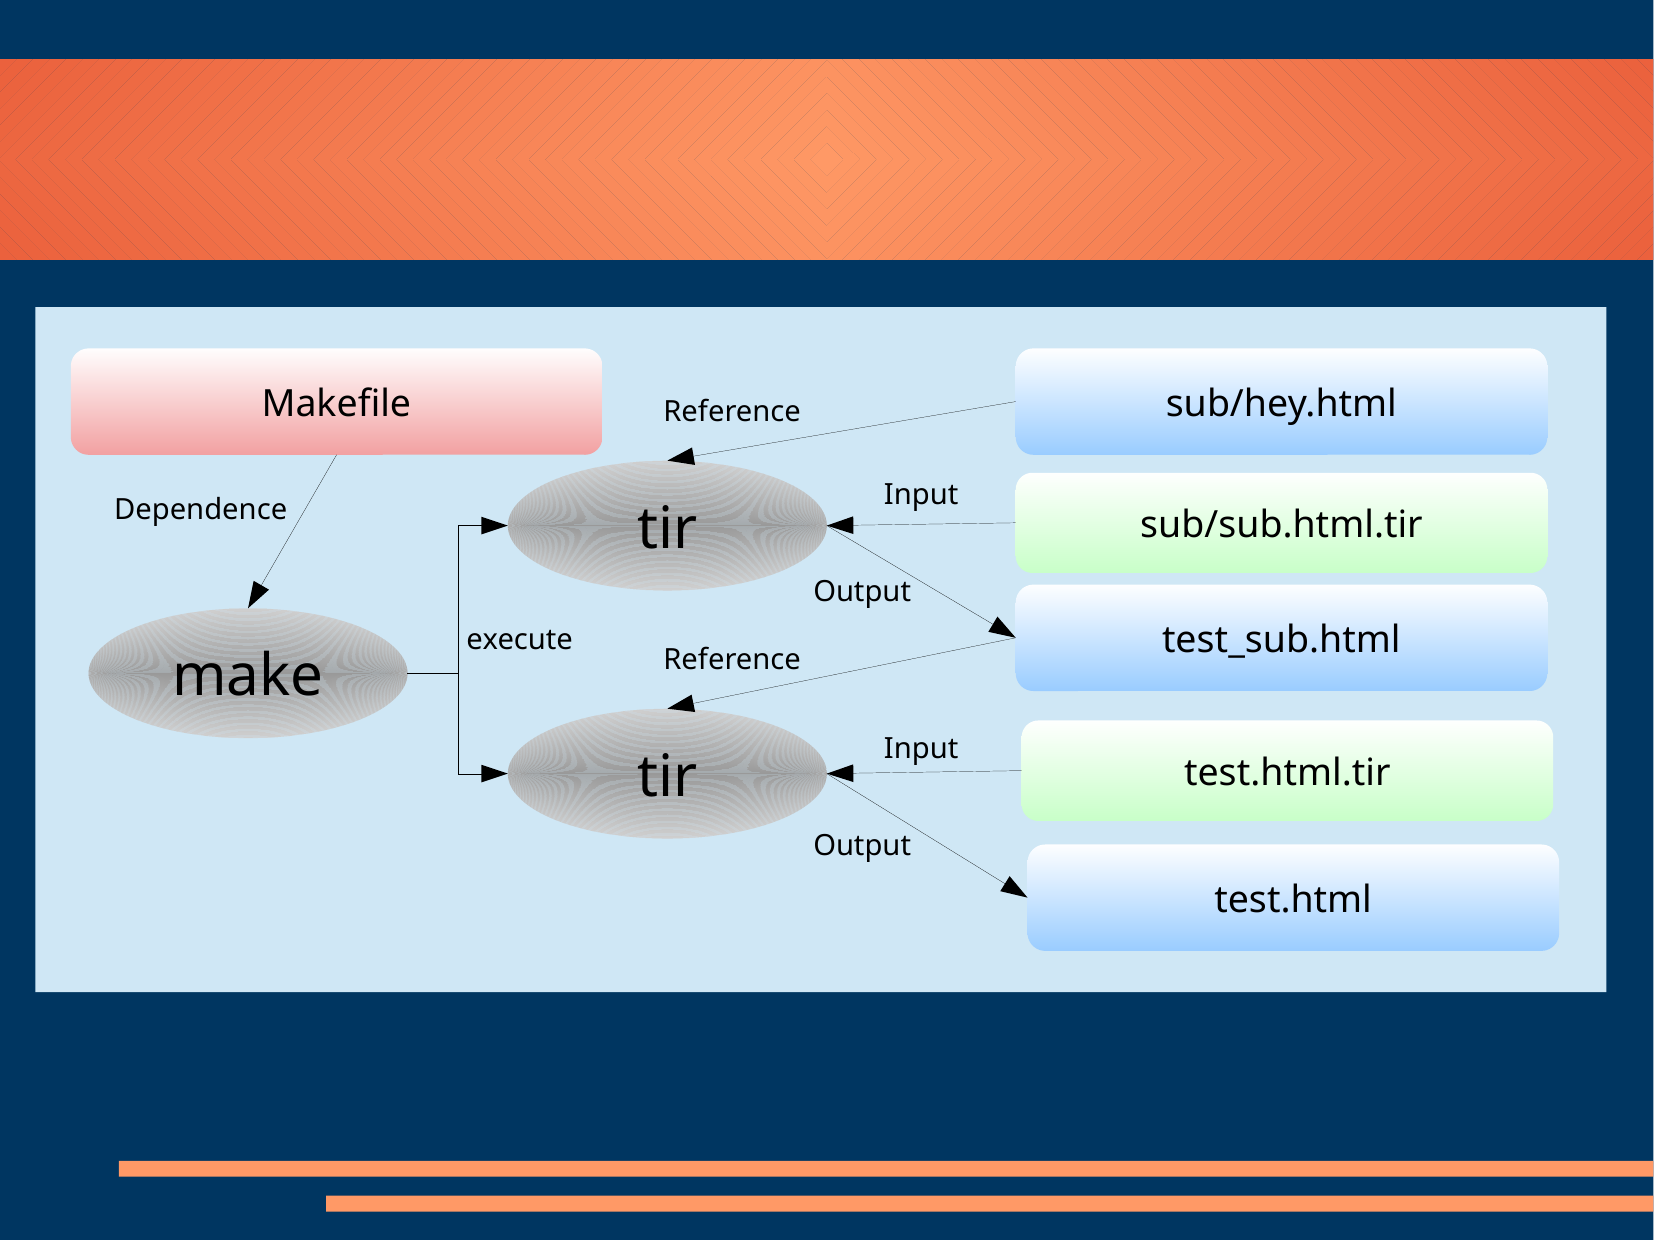

Makefile
sub/hey.html
Reference
tir
Input
sub/sub.html.tir
Dependence
Output
test_sub.html
make
execute
Reference
tir
Input
test.html.tir
Output
test.html